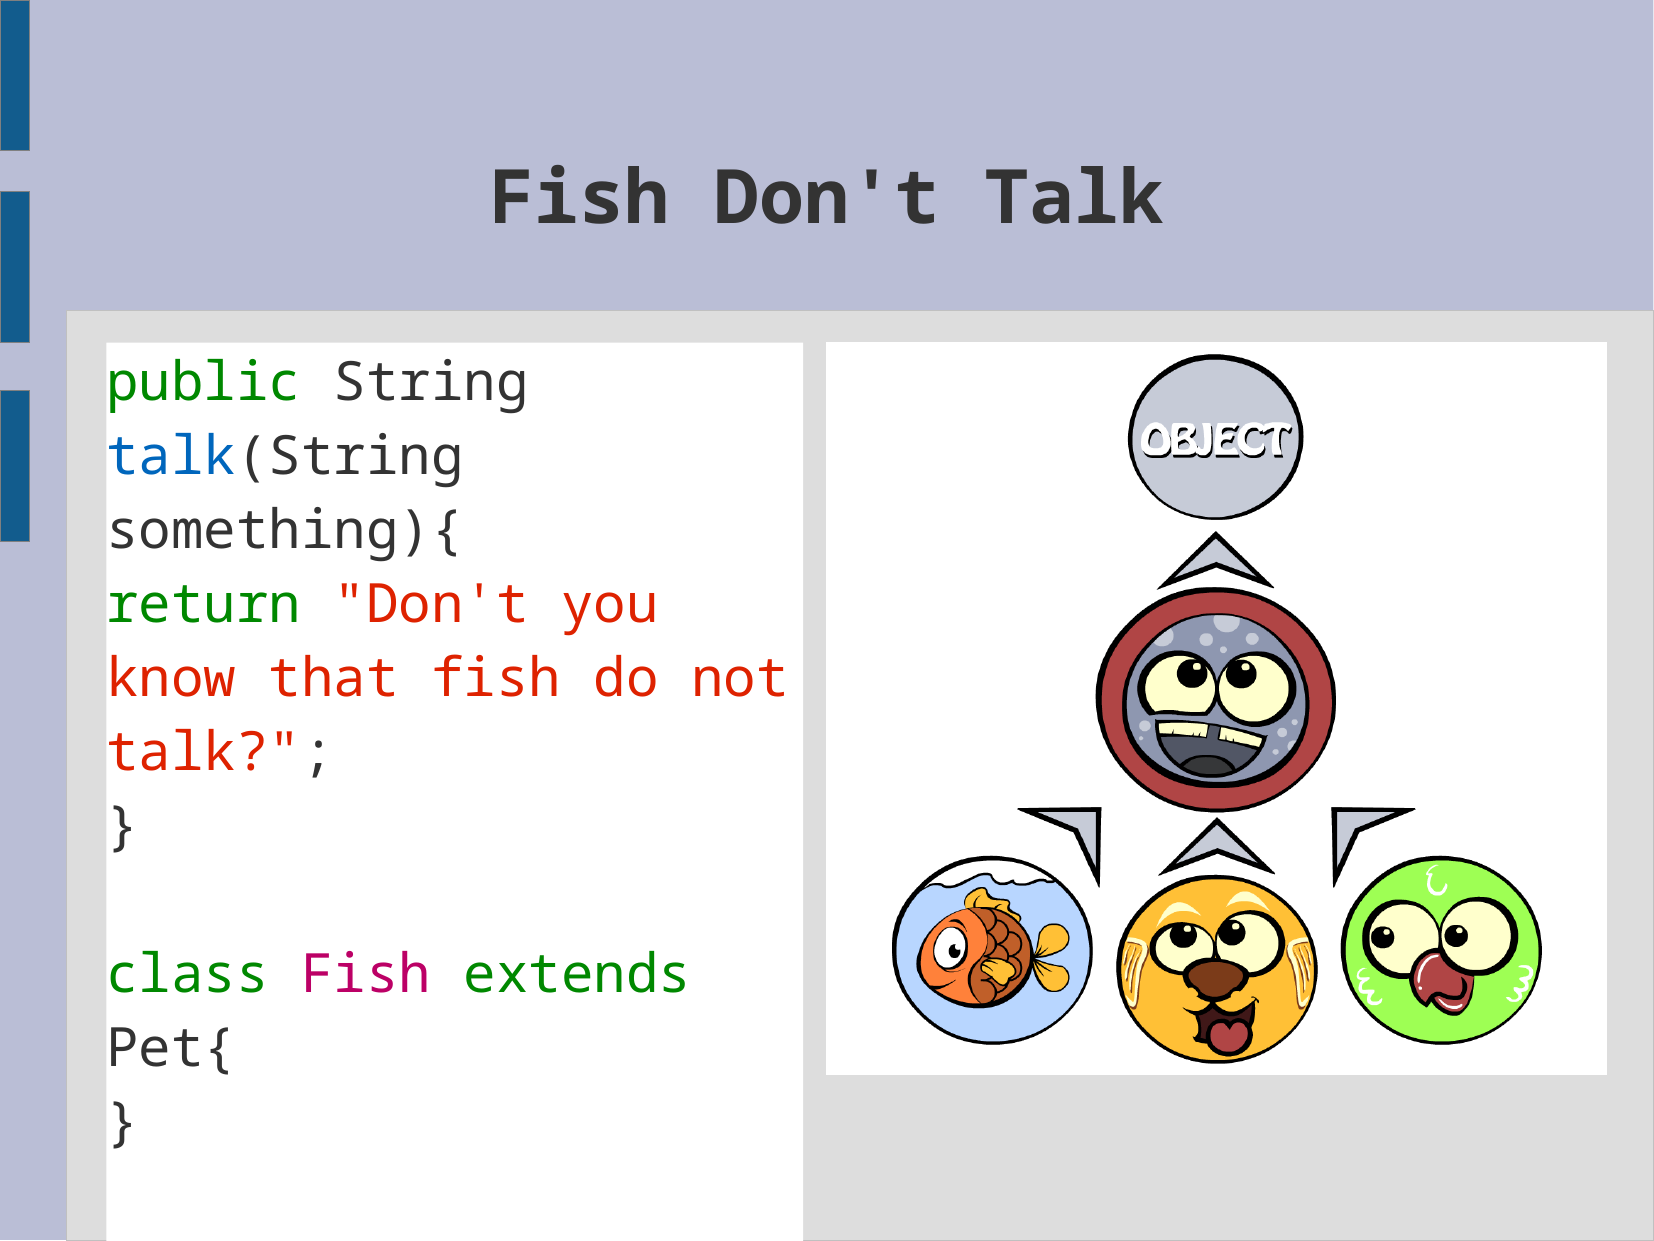

# Fish Don't Talk
public String talk(String something){
return "Don't you know that fish do not talk?";
}
class Fish extends Pet{
}